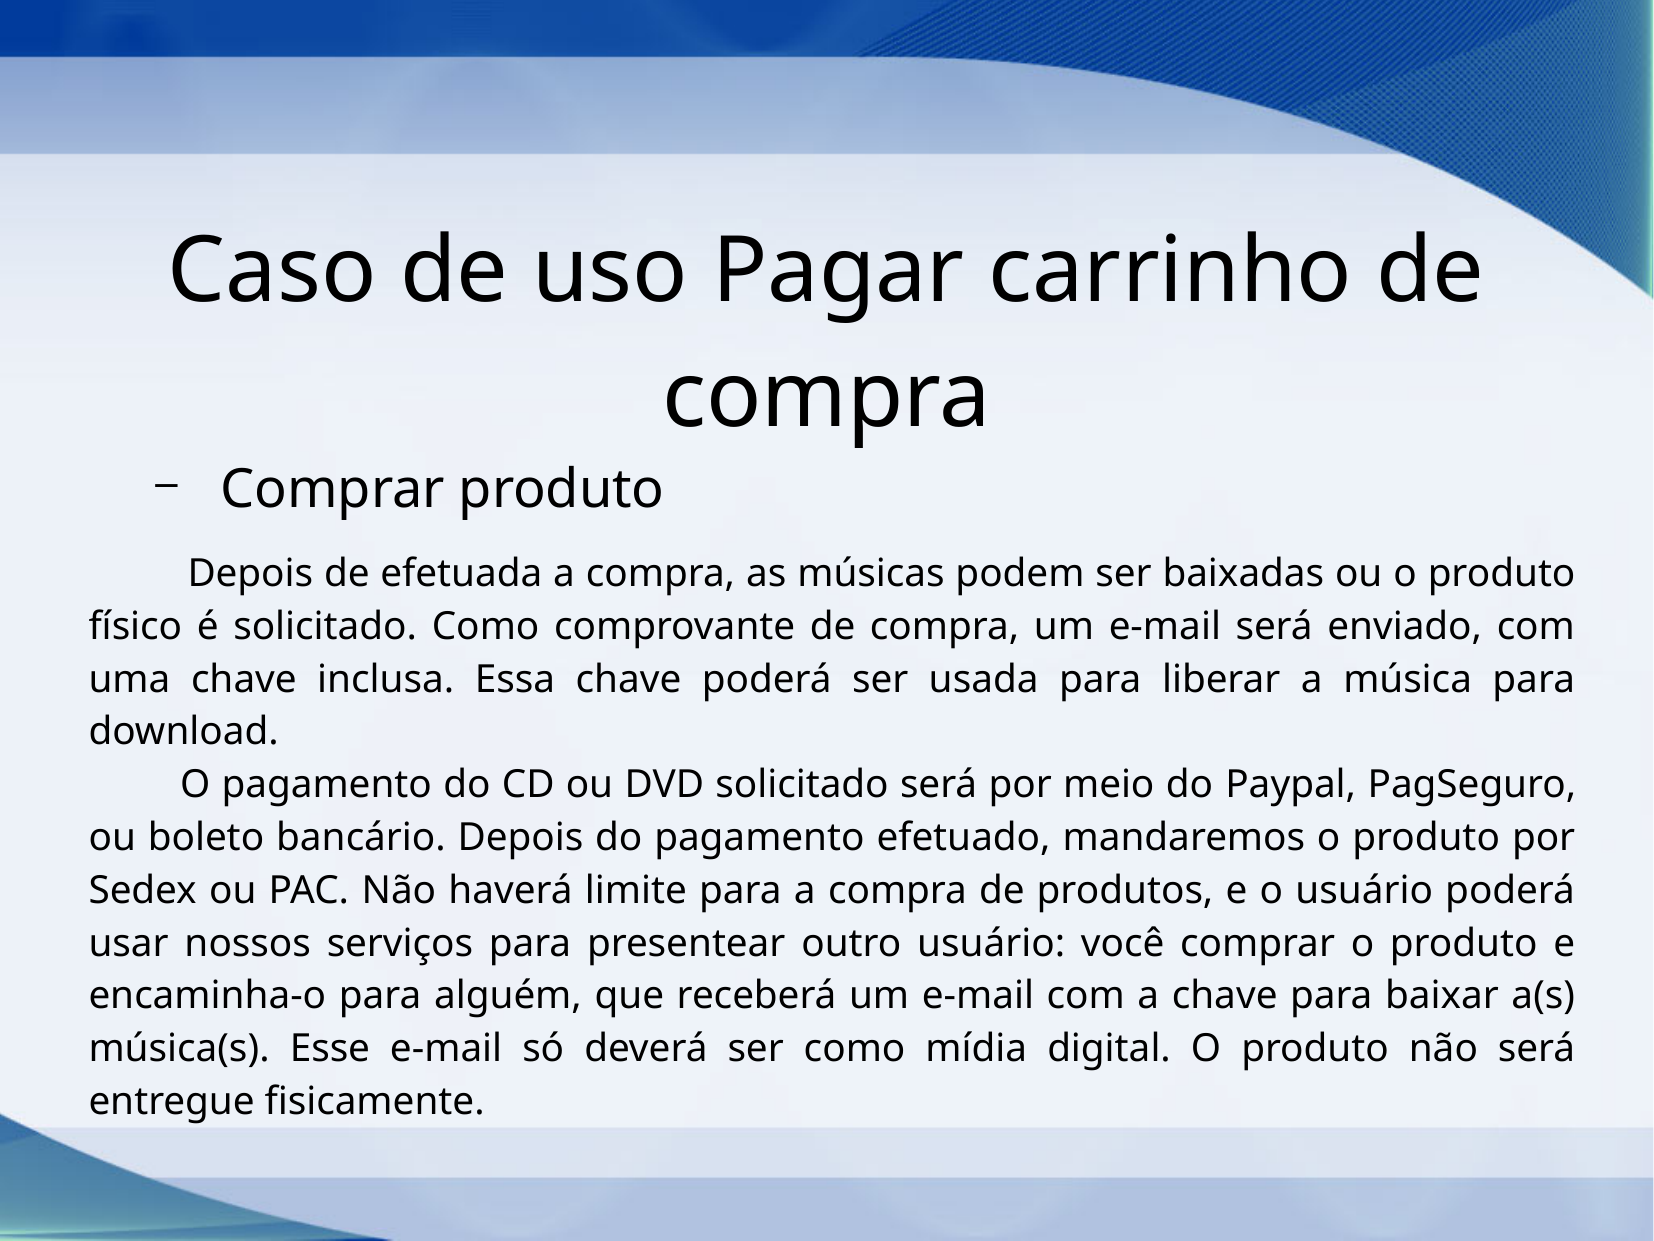

# Caso de uso Pagar carrinho de compra
Comprar produto
 Depois de efetuada a compra, as músicas podem ser baixadas ou o produto físico é solicitado. Como comprovante de compra, um e-mail será enviado, com uma chave inclusa. Essa chave poderá ser usada para liberar a música para download.
 O pagamento do CD ou DVD solicitado será por meio do Paypal, PagSeguro, ou boleto bancário. Depois do pagamento efetuado, mandaremos o produto por Sedex ou PAC. Não haverá limite para a compra de produtos, e o usuário poderá usar nossos serviços para presentear outro usuário: você comprar o produto e encaminha-o para alguém, que receberá um e-mail com a chave para baixar a(s) música(s). Esse e-mail só deverá ser como mídia digital. O produto não será entregue fisicamente.